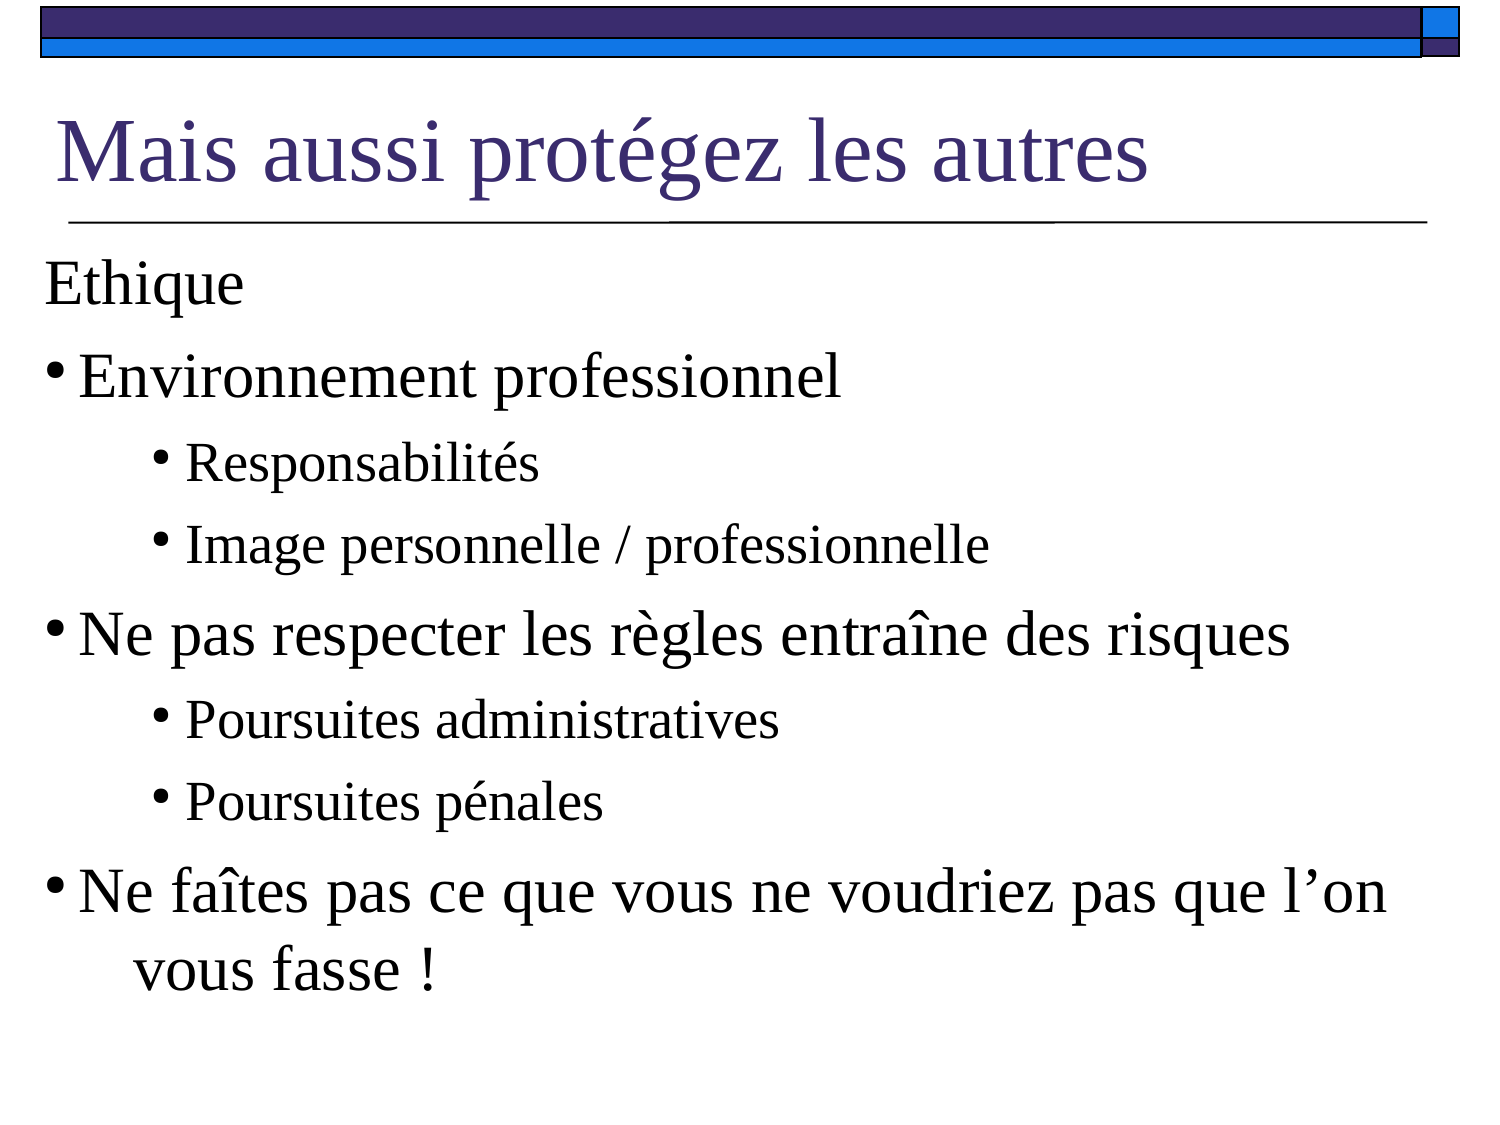

# Mais aussi protégez les autres
Ethique
Environnement professionnel
Responsabilités
Image personnelle / professionnelle
Ne pas respecter les règles entraîne des risques
Poursuites administratives
Poursuites pénales
Ne faîtes pas ce que vous ne voudriez pas que l’on vous fasse !